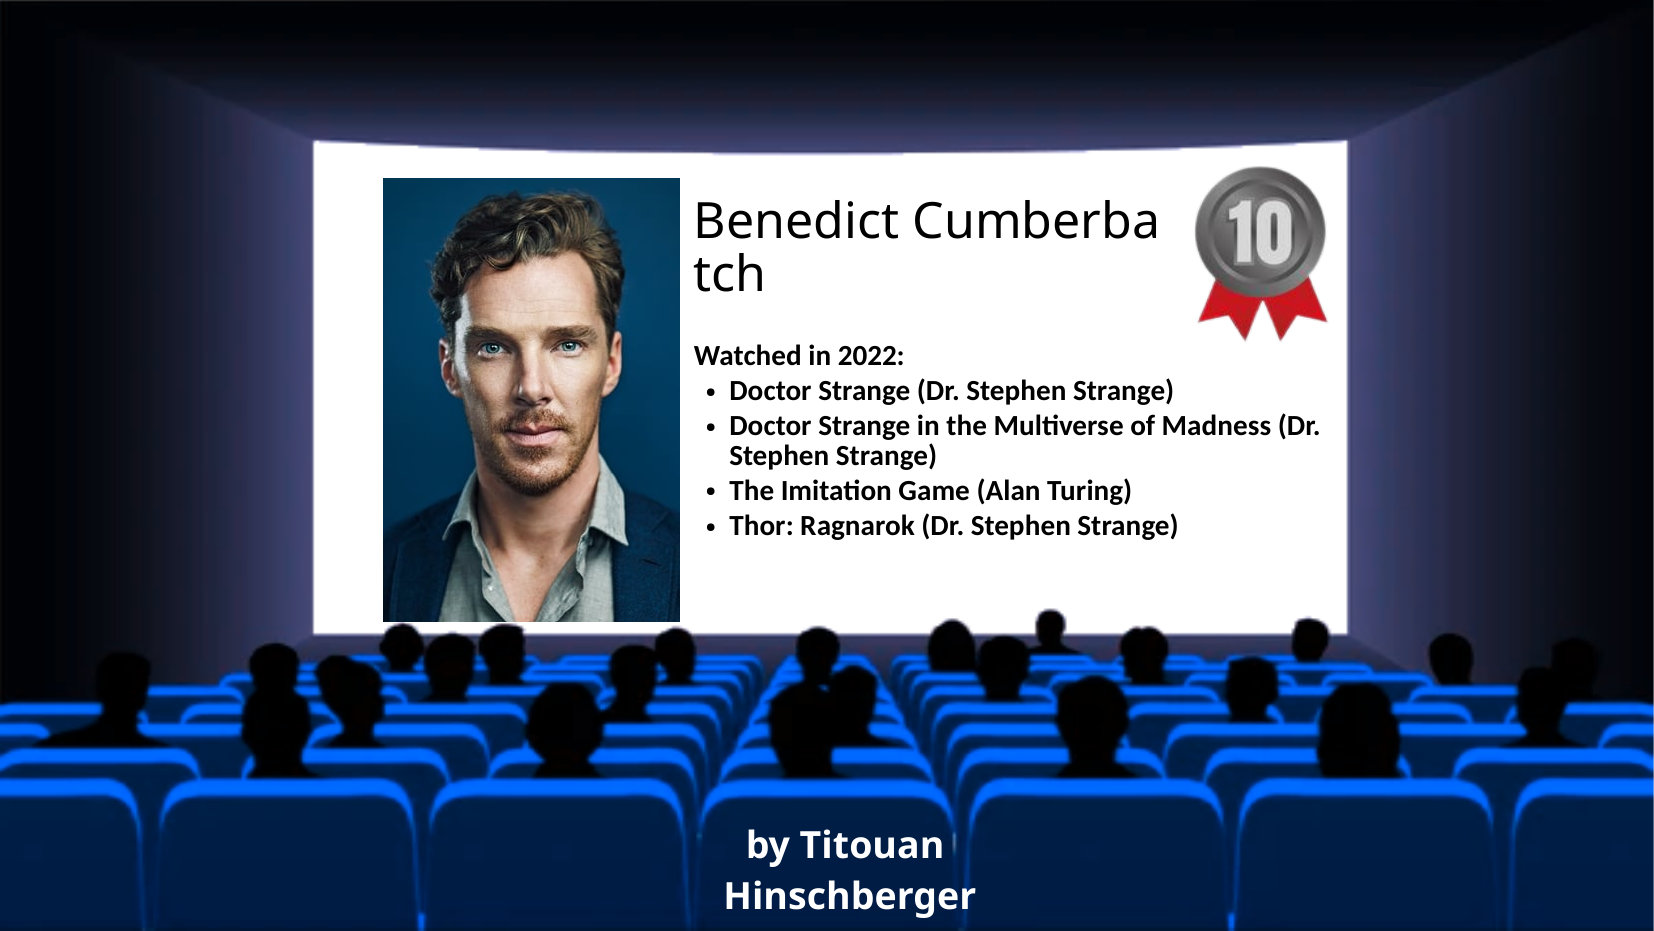

Benedict Cumberbatch
Watched in 2022:
Doctor Strange (Dr. Stephen Strange)
Doctor Strange in the Multiverse of Madness (Dr. Stephen Strange)
The Imitation Game (Alan Turing)
Thor: Ragnarok (Dr. Stephen Strange)